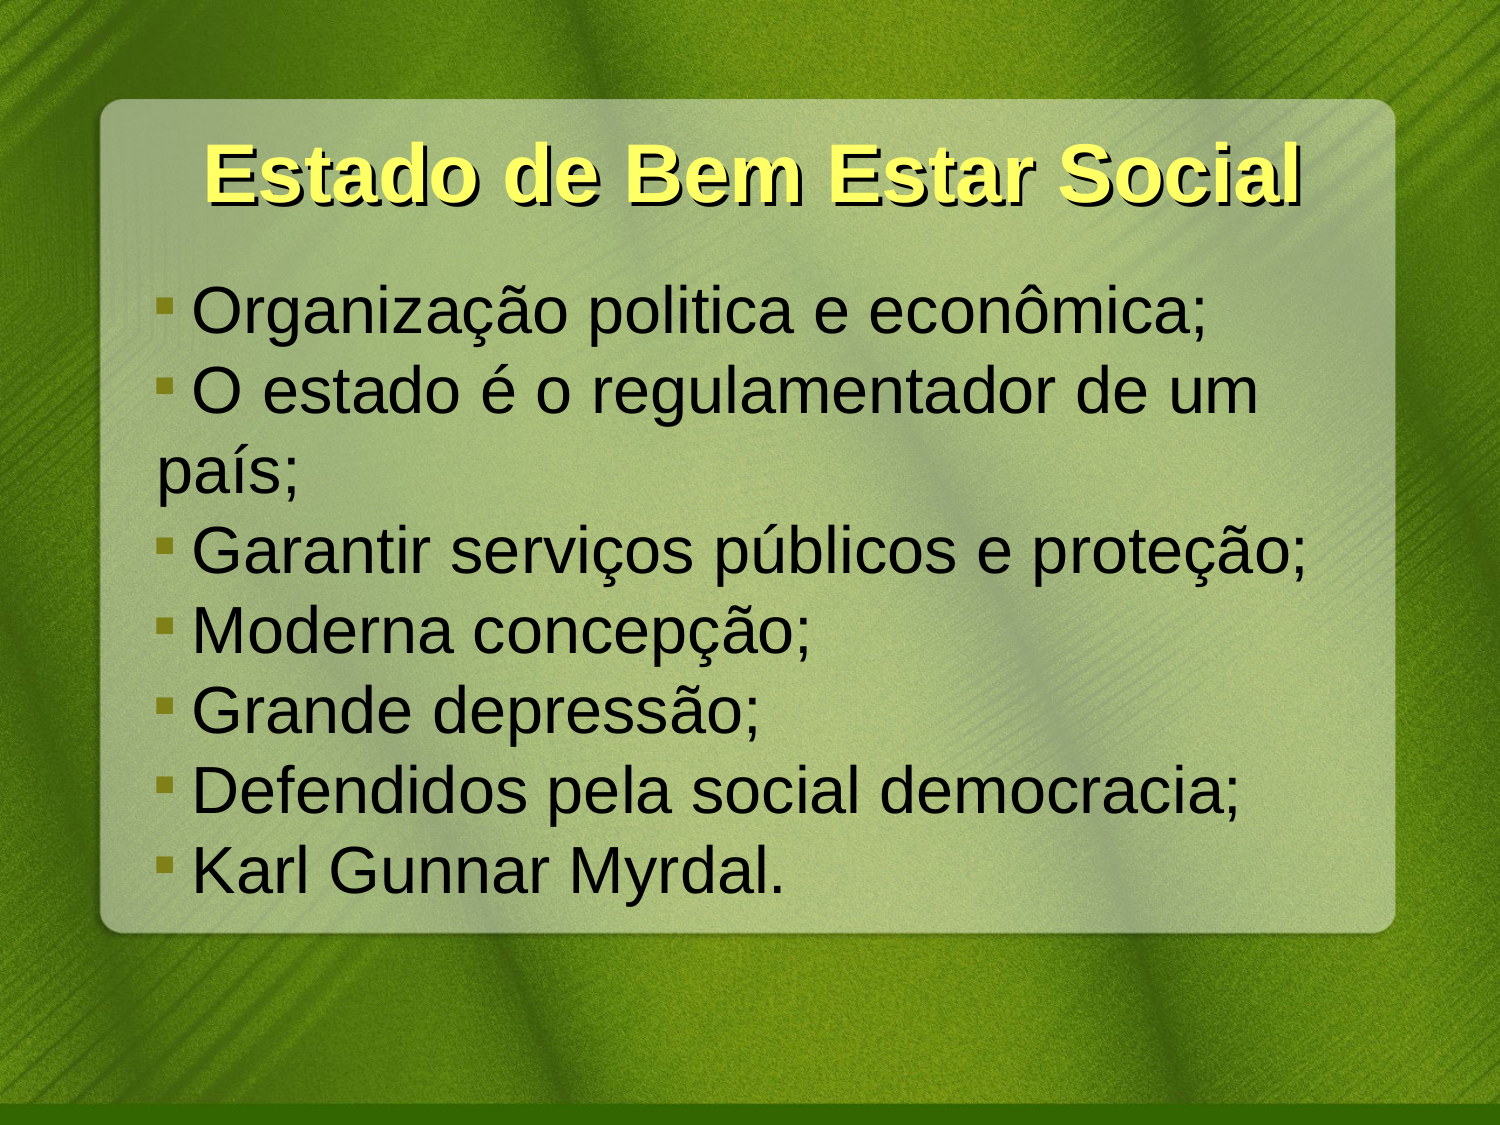

Estado de Bem Estar Social
 Organização politica e econômica;
 O estado é o regulamentador de um país;
 Garantir serviços públicos e proteção;
 Moderna concepção;
 Grande depressão;
 Defendidos pela social democracia;
 Karl Gunnar Myrdal.